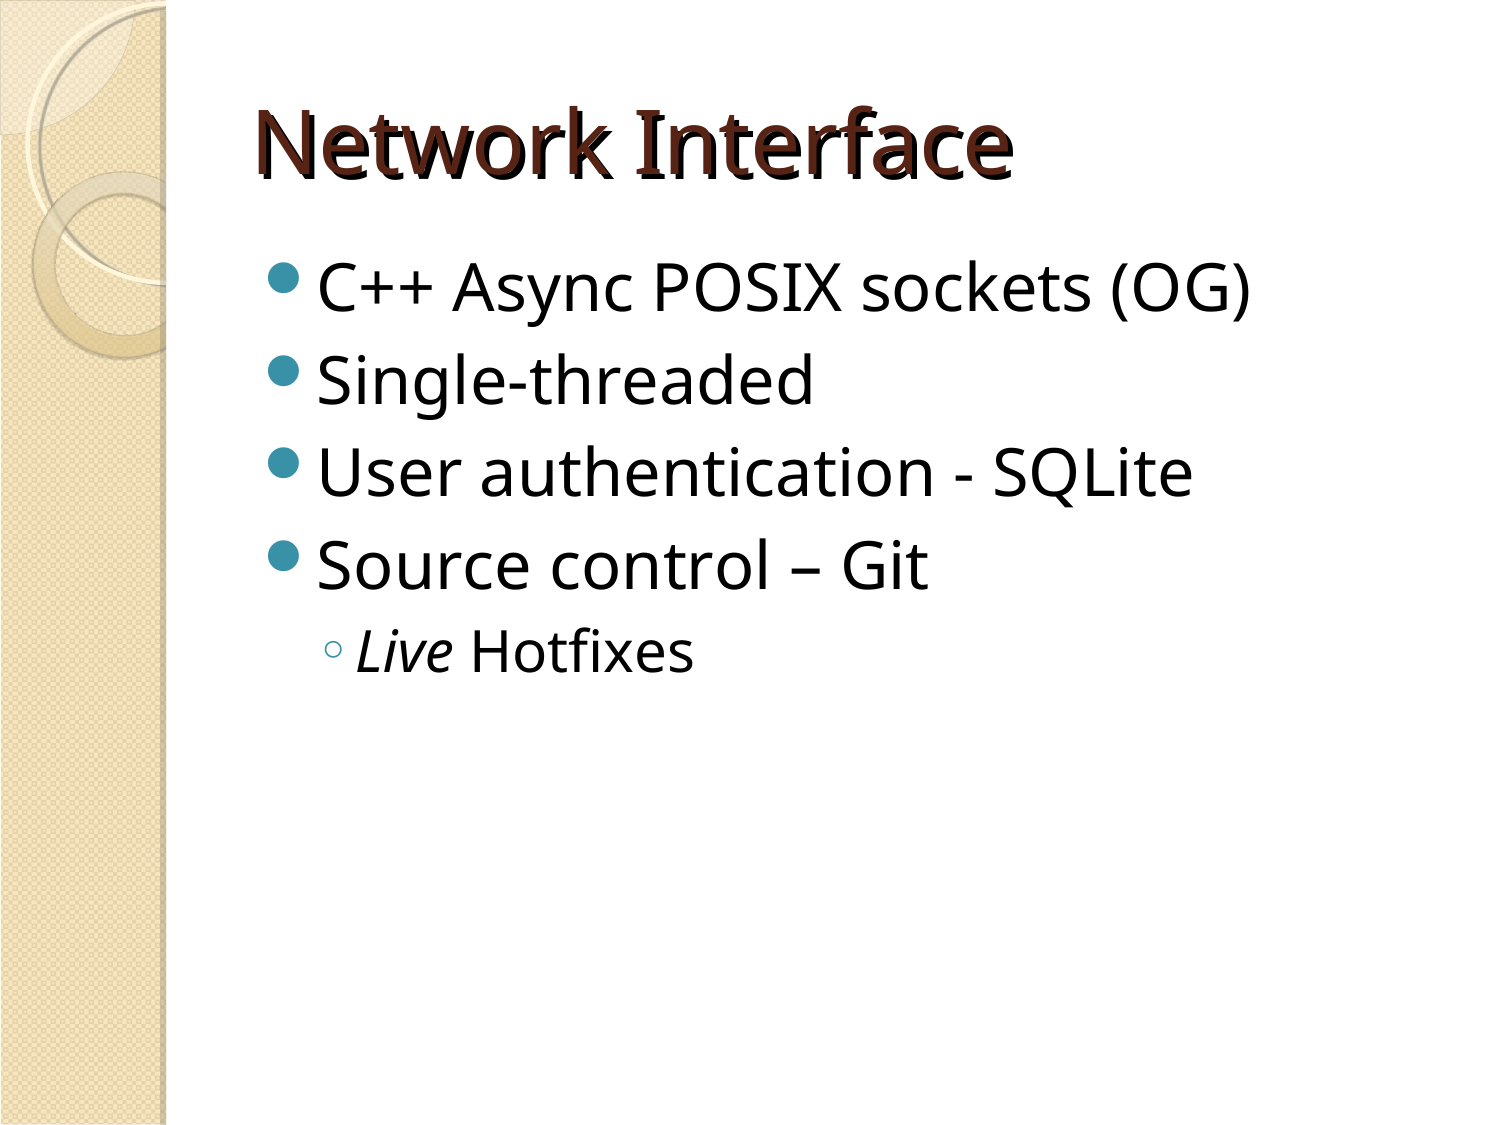

# Network Interface
C++ Async POSIX sockets (OG)
Single-threaded
User authentication - SQLite
Source control – Git
Live Hotfixes